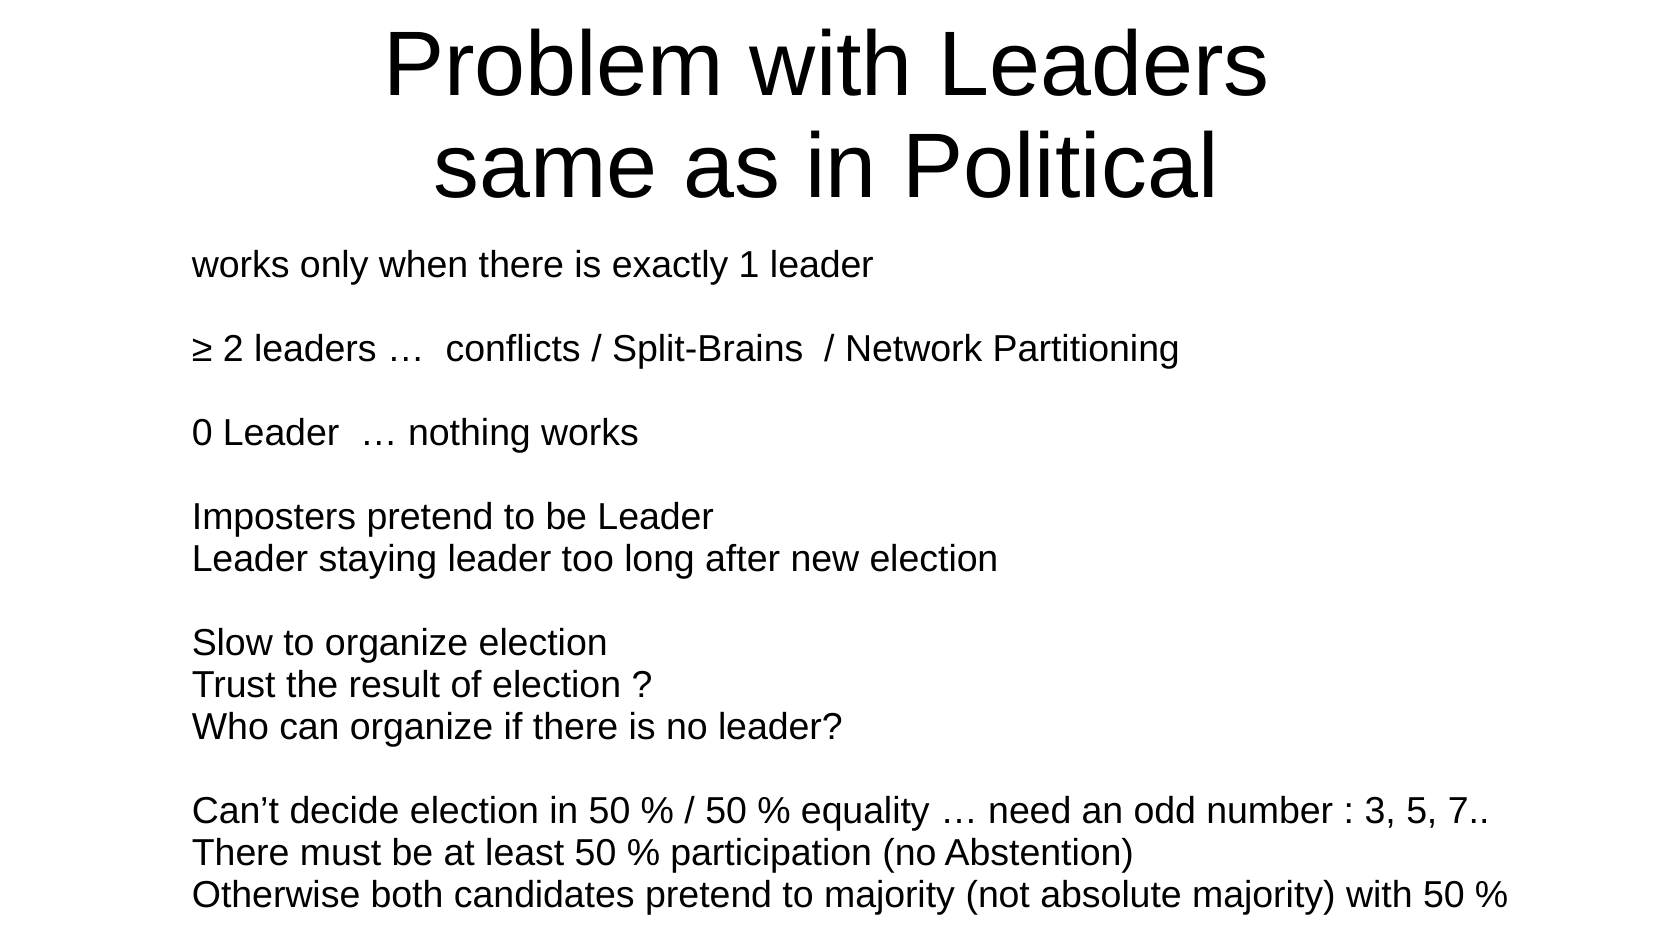

# Problem with Leaders same as in Political
works only when there is exactly 1 leader
≥ 2 leaders … conflicts / Split-Brains / Network Partitioning
0 Leader … nothing works
Imposters pretend to be Leader
Leader staying leader too long after new election
Slow to organize election
Trust the result of election ?
Who can organize if there is no leader?
Can’t decide election in 50 % / 50 % equality … need an odd number : 3, 5, 7..
There must be at least 50 % participation (no Abstention)
Otherwise both candidates pretend to majority (not absolute majority) with 50 %